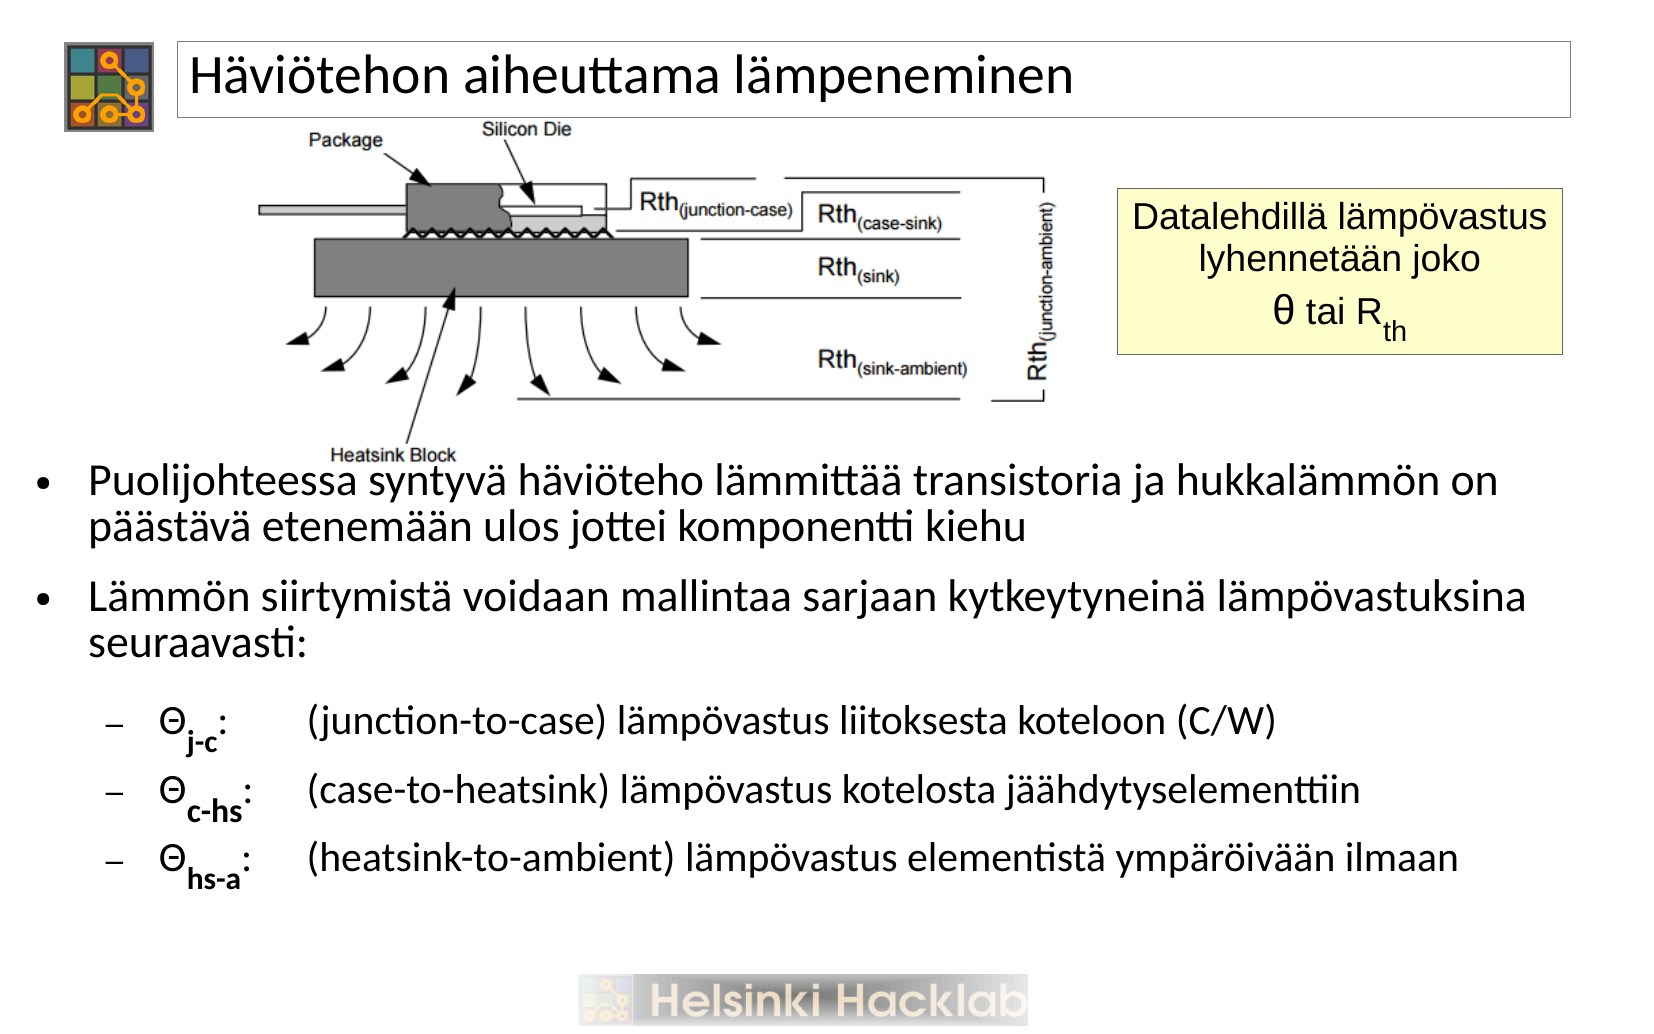

Häviötehon aiheuttama lämpeneminen
Datalehdillä lämpövastus
lyhennetään joko
θ tai Rth
# Puolijohteessa syntyvä häviöteho lämmittää transistoria ja hukkalämmön on päästävä etenemään ulos jottei komponentti kiehu
Lämmön siirtymistä voidaan mallintaa sarjaan kytkeytyneinä lämpövastuksina seuraavasti:
Θj-c:		(junction-to-case) lämpövastus liitoksesta koteloon (C/W)
Θc-hs: 	(case-to-heatsink) lämpövastus kotelosta jäähdytyselementtiin
Θhs-a: 	(heatsink-to-ambient) lämpövastus elementistä ympäröivään ilmaan